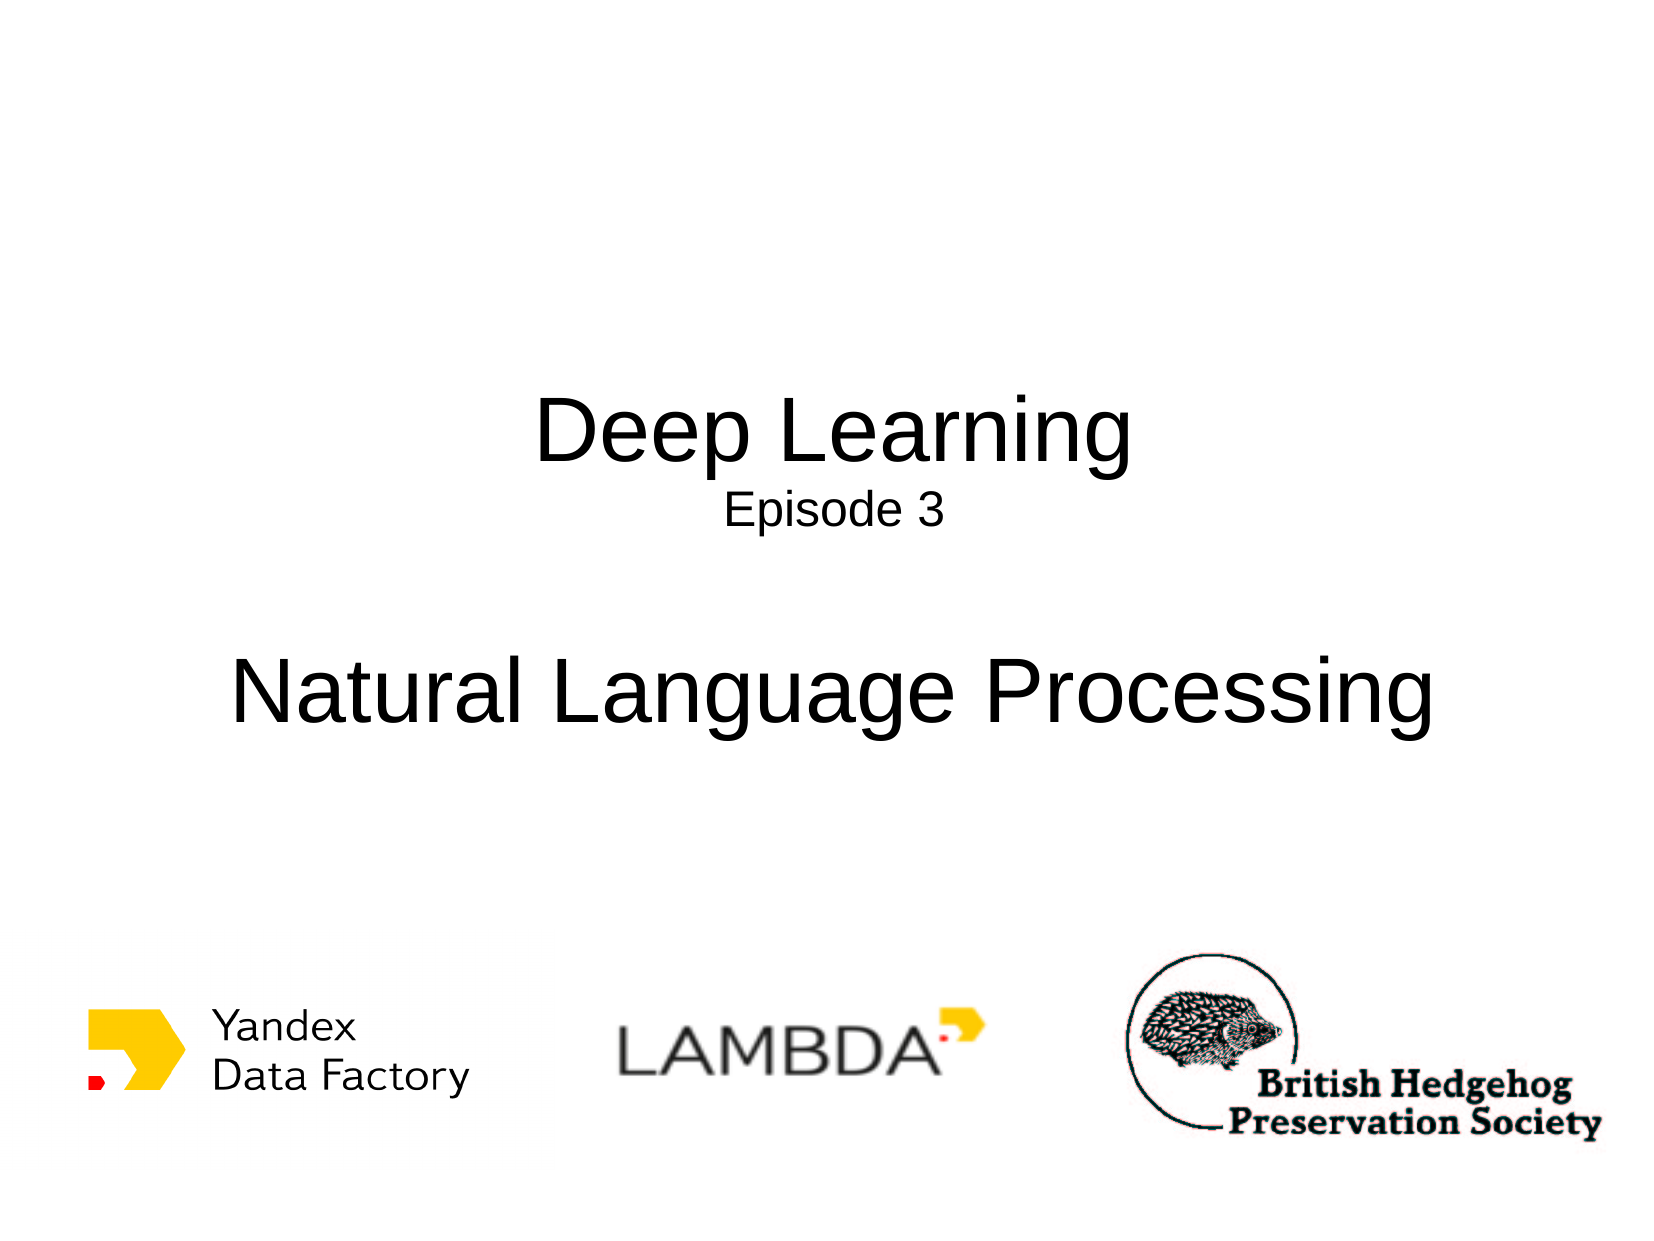

# Deep Learning Episode 3 Natural Language Processing